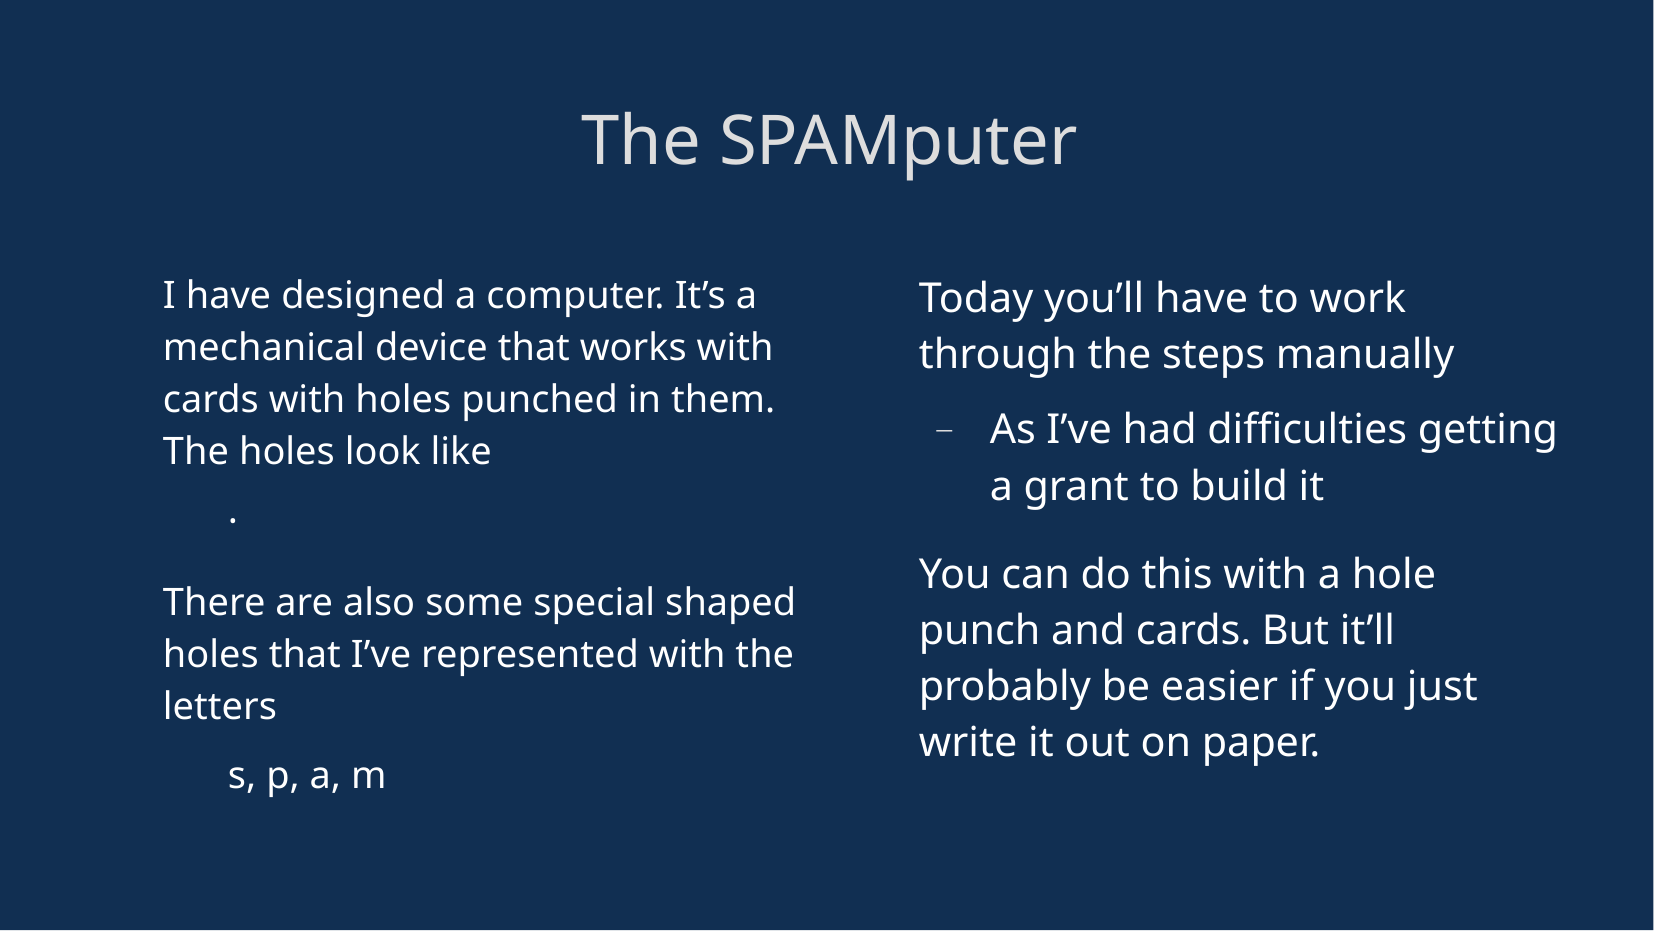

# The SPAMputer
I have designed a computer. It’s a mechanical device that works with cards with holes punched in them. The holes look like
·
There are also some special shaped holes that I’ve represented with the letters
s, p, a, m
Today you’ll have to work through the steps manually
As I’ve had difficulties getting a grant to build it
You can do this with a hole punch and cards. But it’ll probably be easier if you just write it out on paper.